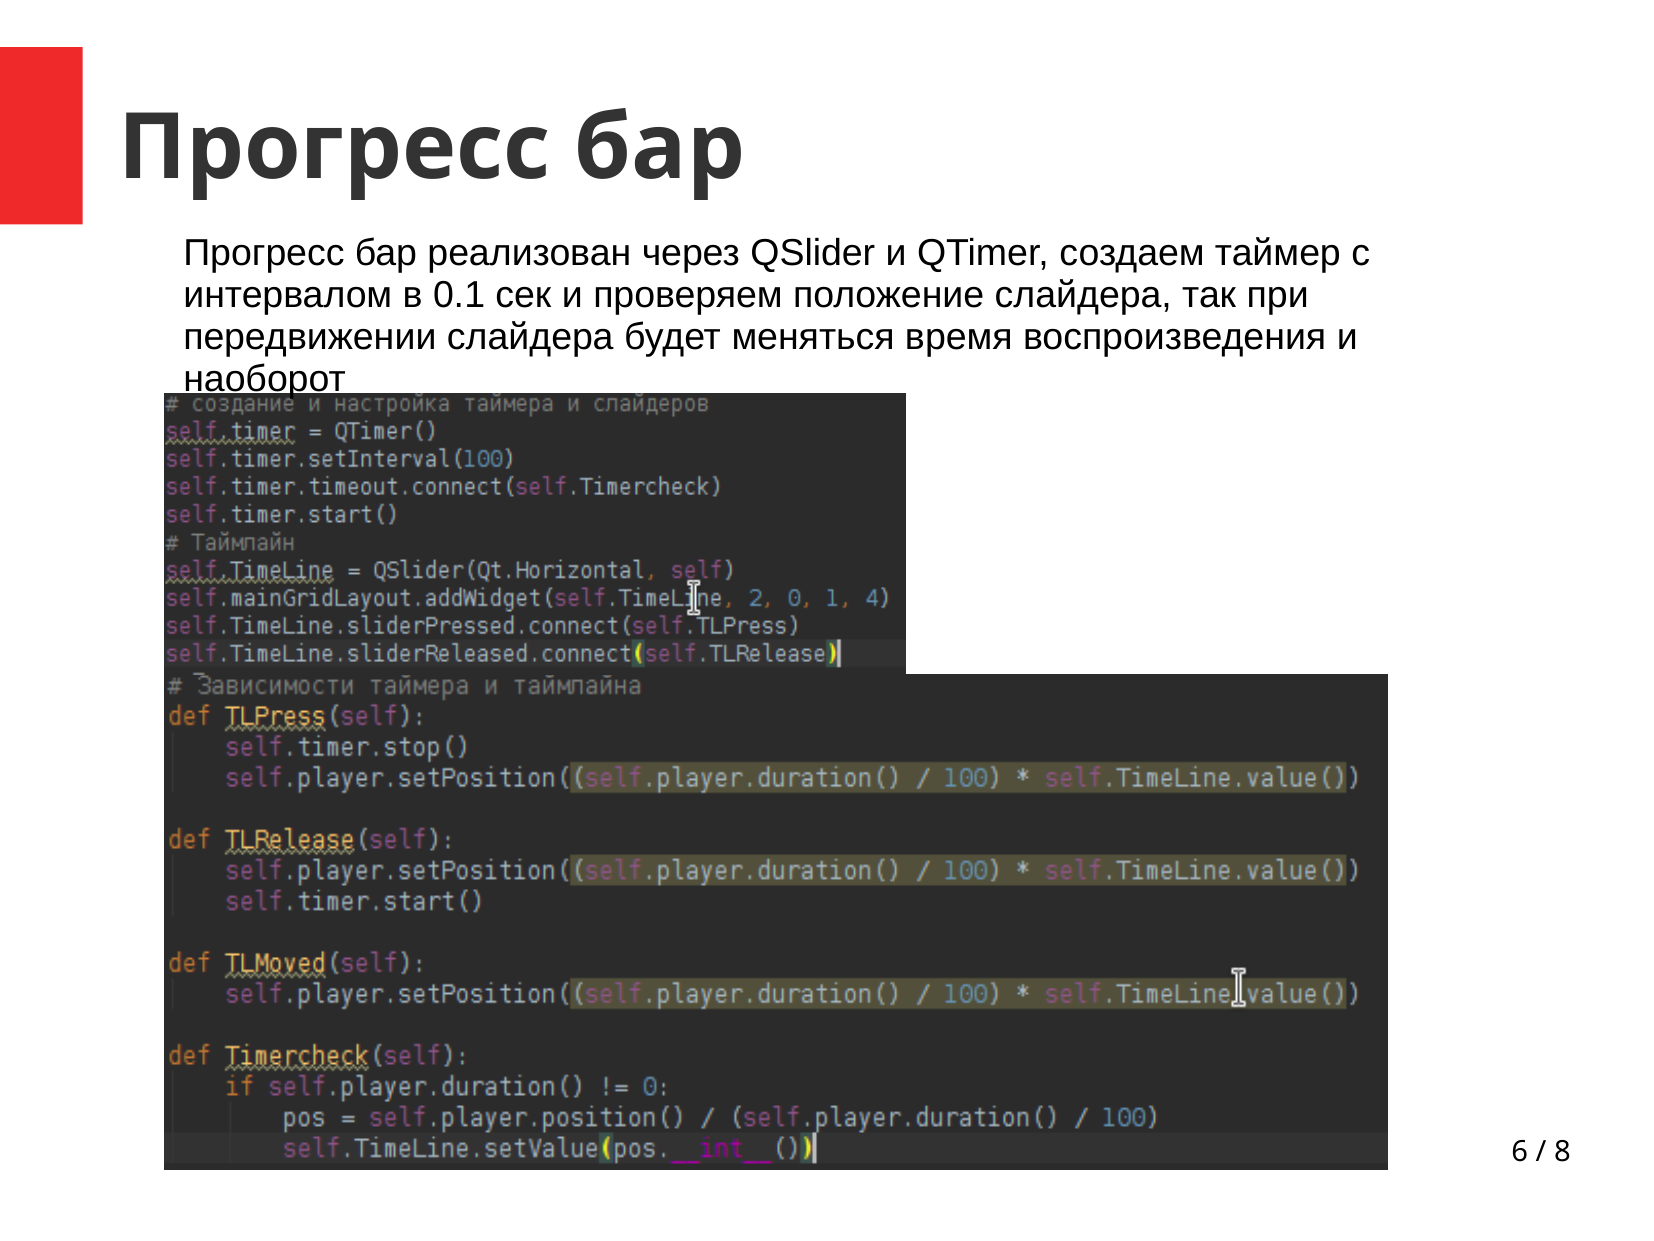

# Прогресс бар
Прогресс бар реализован через QSlider и QTimer, создаем таймер с интервалом в 0.1 сек и проверяем положение слайдера, так при передвижении слайдера будет меняться время воспроизведения и наоборот
6